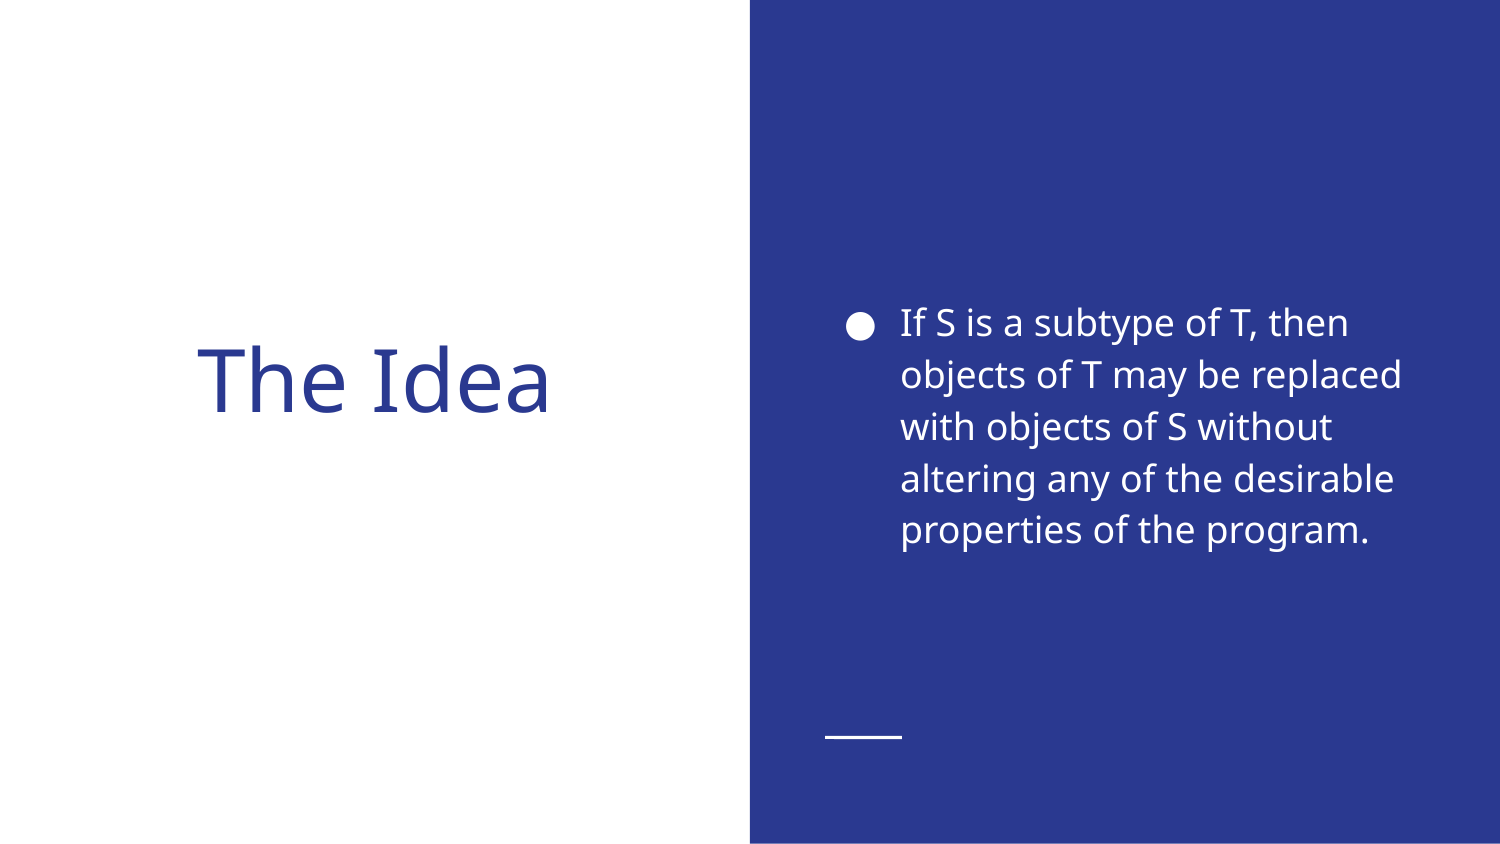

If S is a subtype of T, then objects of T may be replaced with objects of S without altering any of the desirable properties of the program.
# The Idea